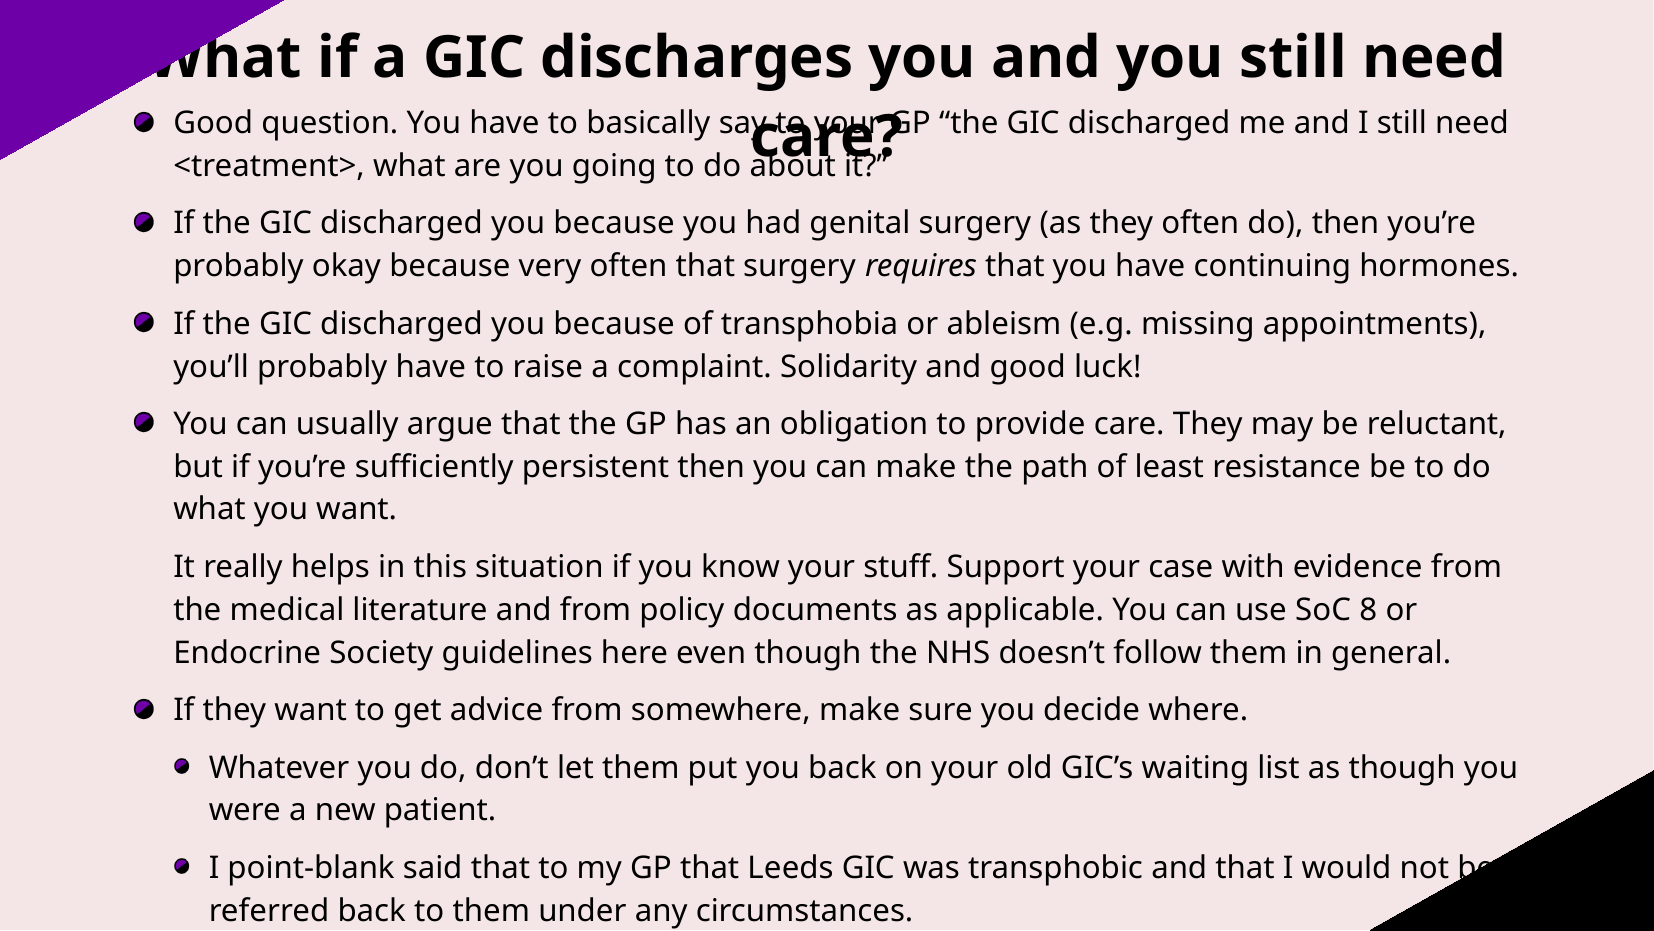

# What if a GIC discharges you and you still need care?
Good question. You have to basically say to your GP “the GIC discharged me and I still need <treatment>, what are you going to do about it?”
If the GIC discharged you because you had genital surgery (as they often do), then you’re probably okay because very often that surgery requires that you have continuing hormones.
If the GIC discharged you because of transphobia or ableism (e.g. missing appointments), you’ll probably have to raise a complaint. Solidarity and good luck!
You can usually argue that the GP has an obligation to provide care. They may be reluctant, but if you’re sufficiently persistent then you can make the path of least resistance be to do what you want.
It really helps in this situation if you know your stuff. Support your case with evidence from the medical literature and from policy documents as applicable. You can use SoC 8 or Endocrine Society guidelines here even though the NHS doesn’t follow them in general.
If they want to get advice from somewhere, make sure you decide where.
Whatever you do, don’t let them put you back on your old GIC’s waiting list as though you were a new patient.
I point-blank said that to my GP that Leeds GIC was transphobic and that I would not be referred back to them under any circumstances.